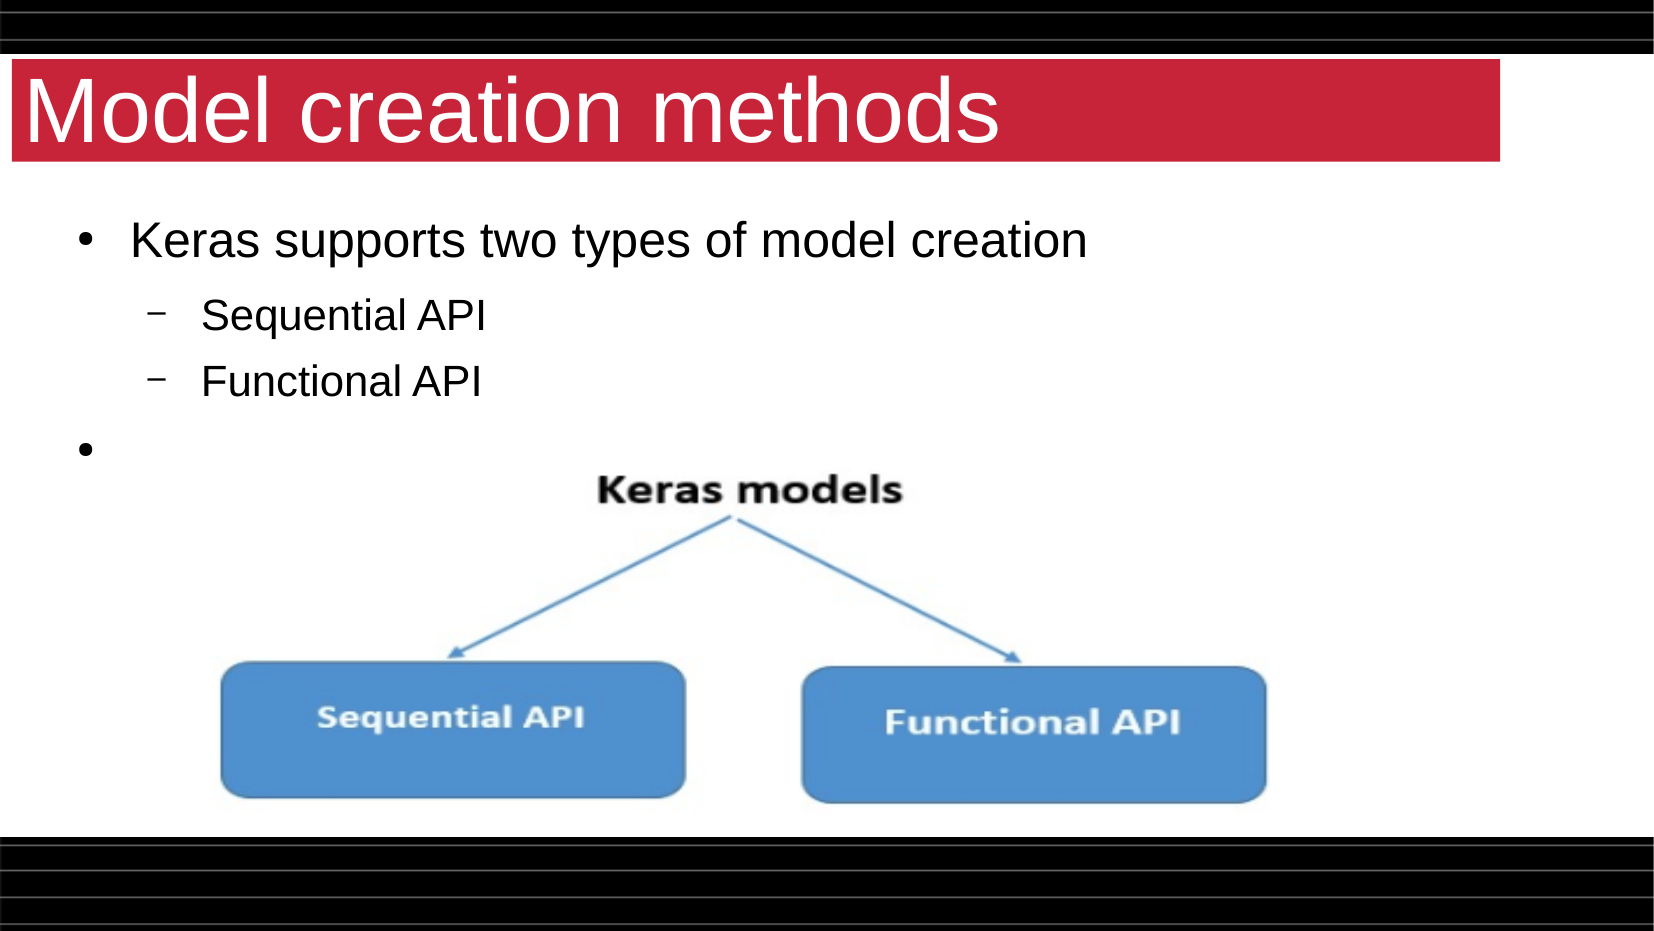

# Model creation methods
Keras supports two types of model creation
Sequential API
Functional API